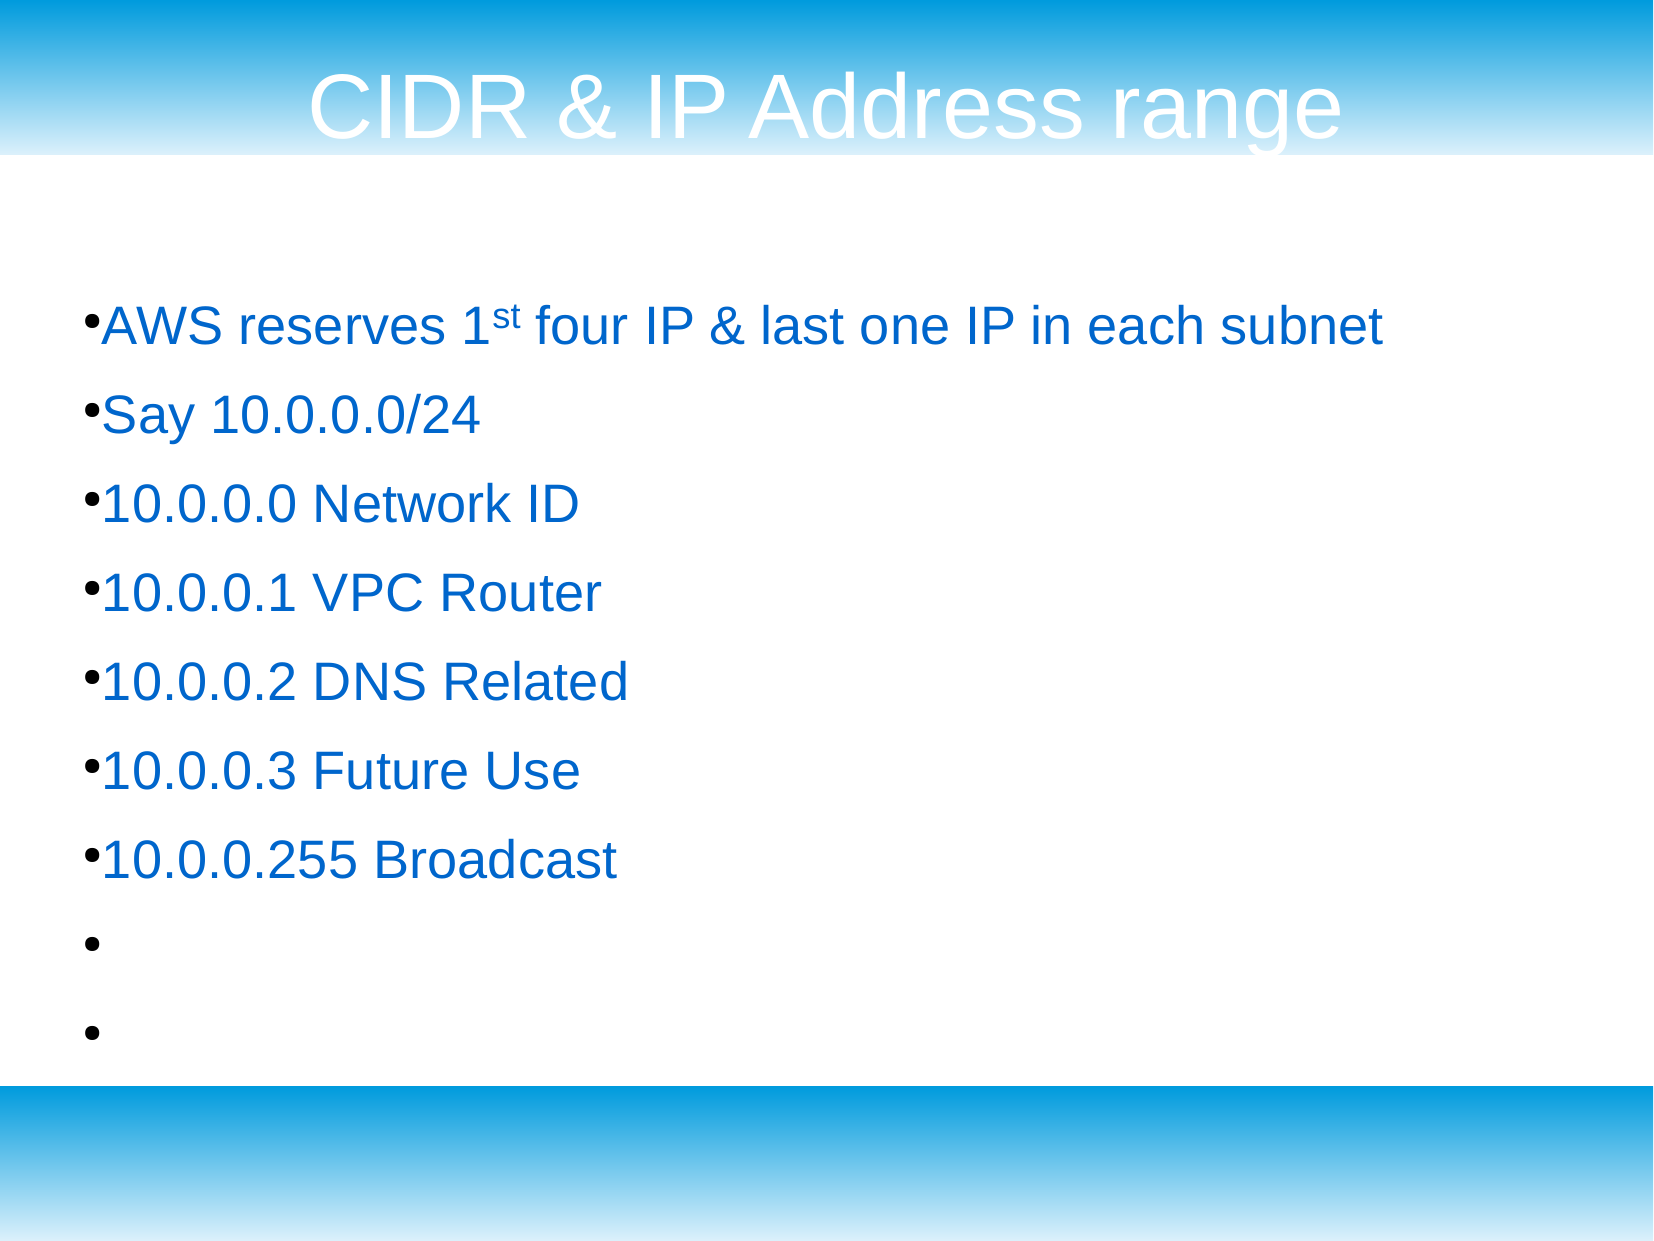

# CIDR & IP Address range
AWS reserves 1st four IP & last one IP in each subnet
Say 10.0.0.0/24
10.0.0.0 Network ID
10.0.0.1 VPC Router
10.0.0.2 DNS Related
10.0.0.3 Future Use
10.0.0.255 Broadcast